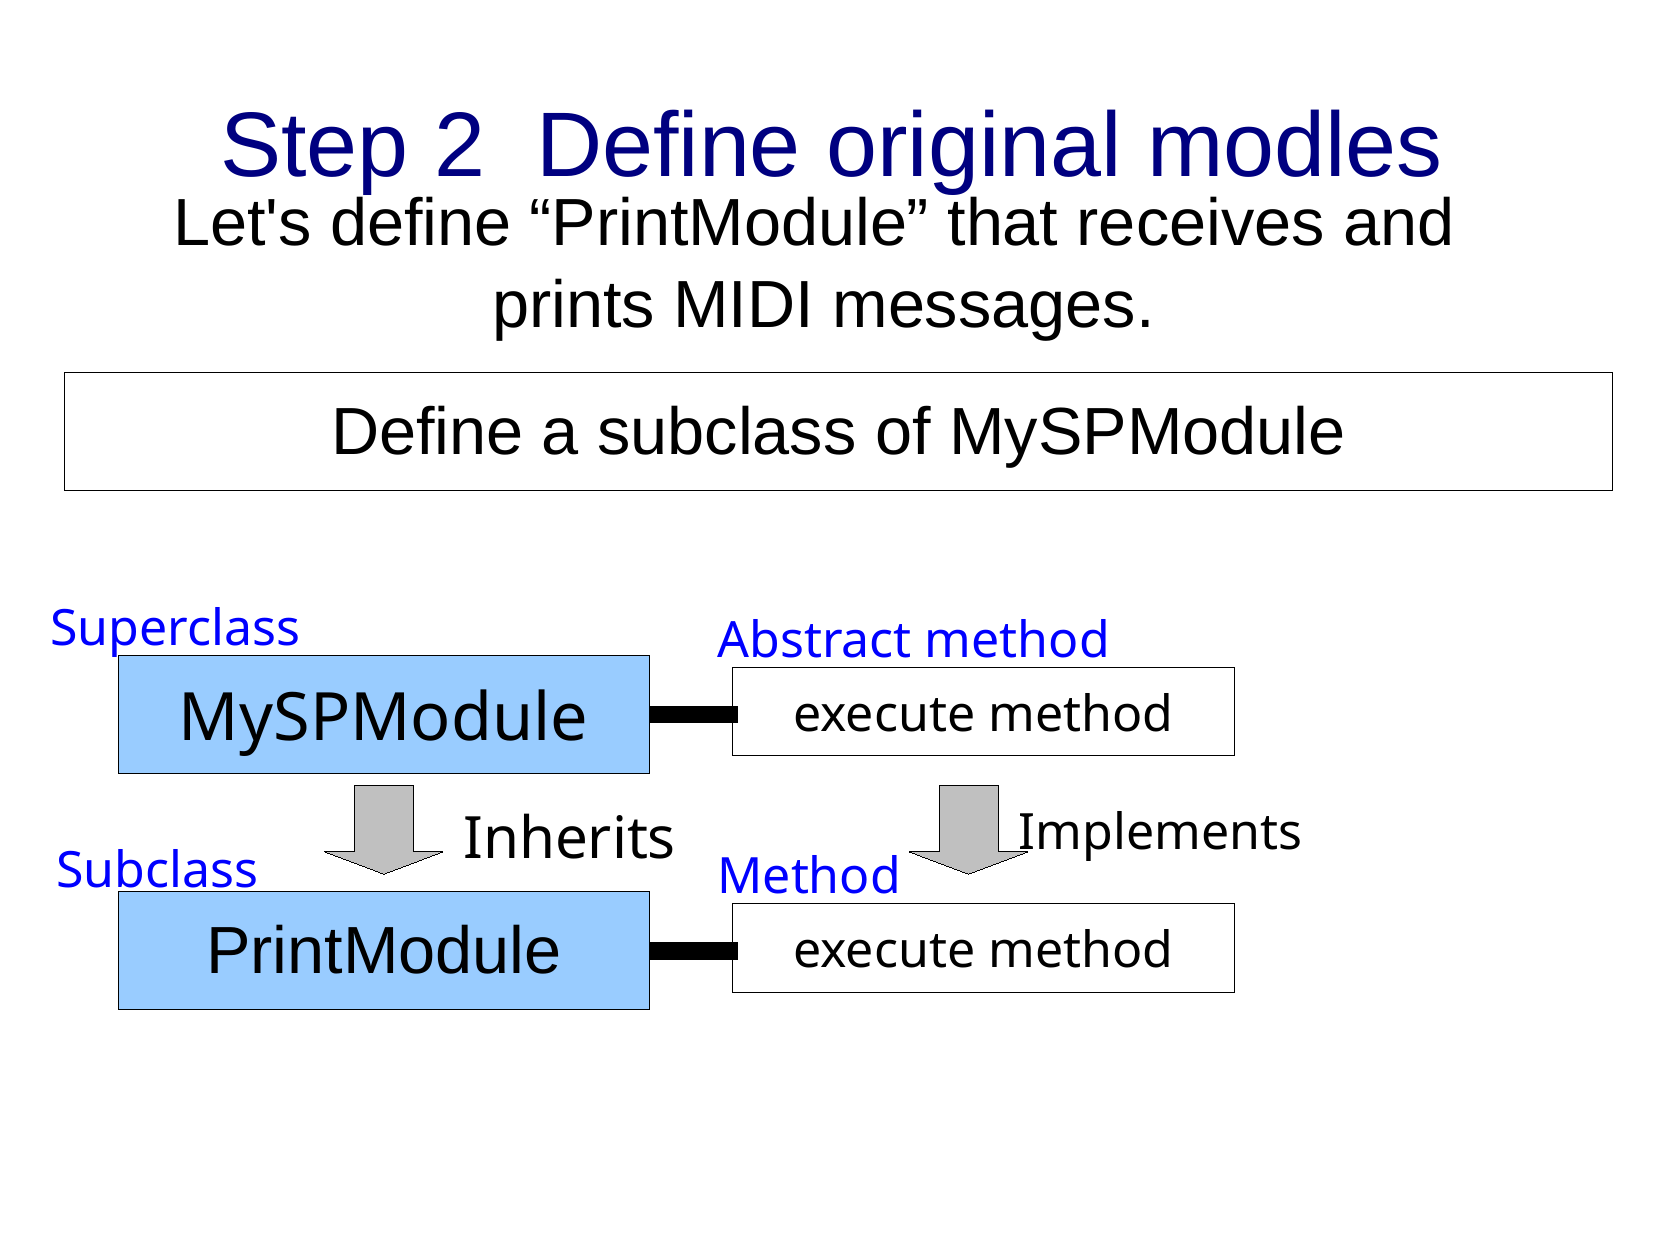

# Step 2 Define original modles
Let's define “PrintModule” that receives and
prints MIDI messages.
Define a subclass of MySPModule
Superclass
Abstract method
MySPModule
execute method
Inherits
Implements
Subclass
Method
PrintModule
execute method